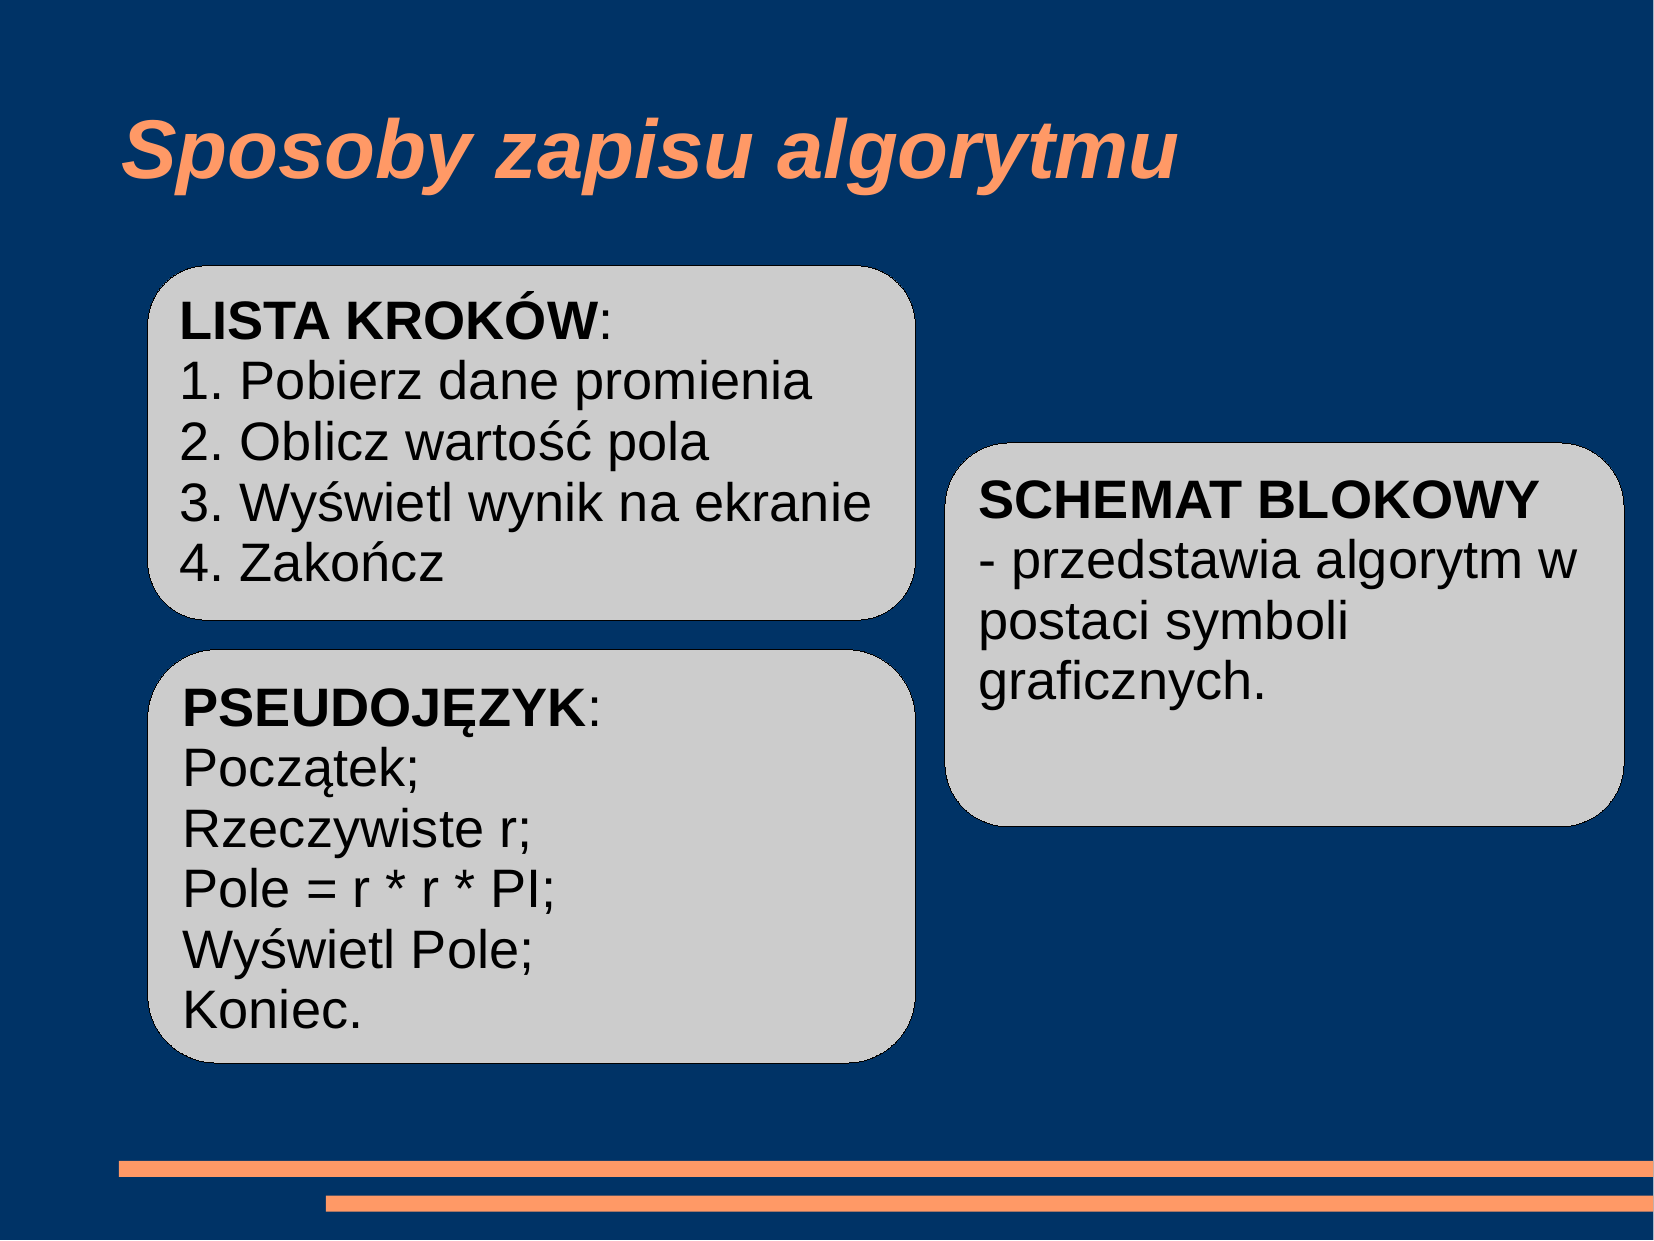

# Sposoby zapisu algorytmu
LISTA KROKÓW:
1. Pobierz dane promienia
2. Oblicz wartość pola
3. Wyświetl wynik na ekranie
4. Zakończ
SCHEMAT BLOKOWY
- przedstawia algorytm w postaci symboli graficznych.
PSEUDOJĘZYK:
Początek;
Rzeczywiste r;
Pole = r * r * PI;
Wyświetl Pole;
Koniec.